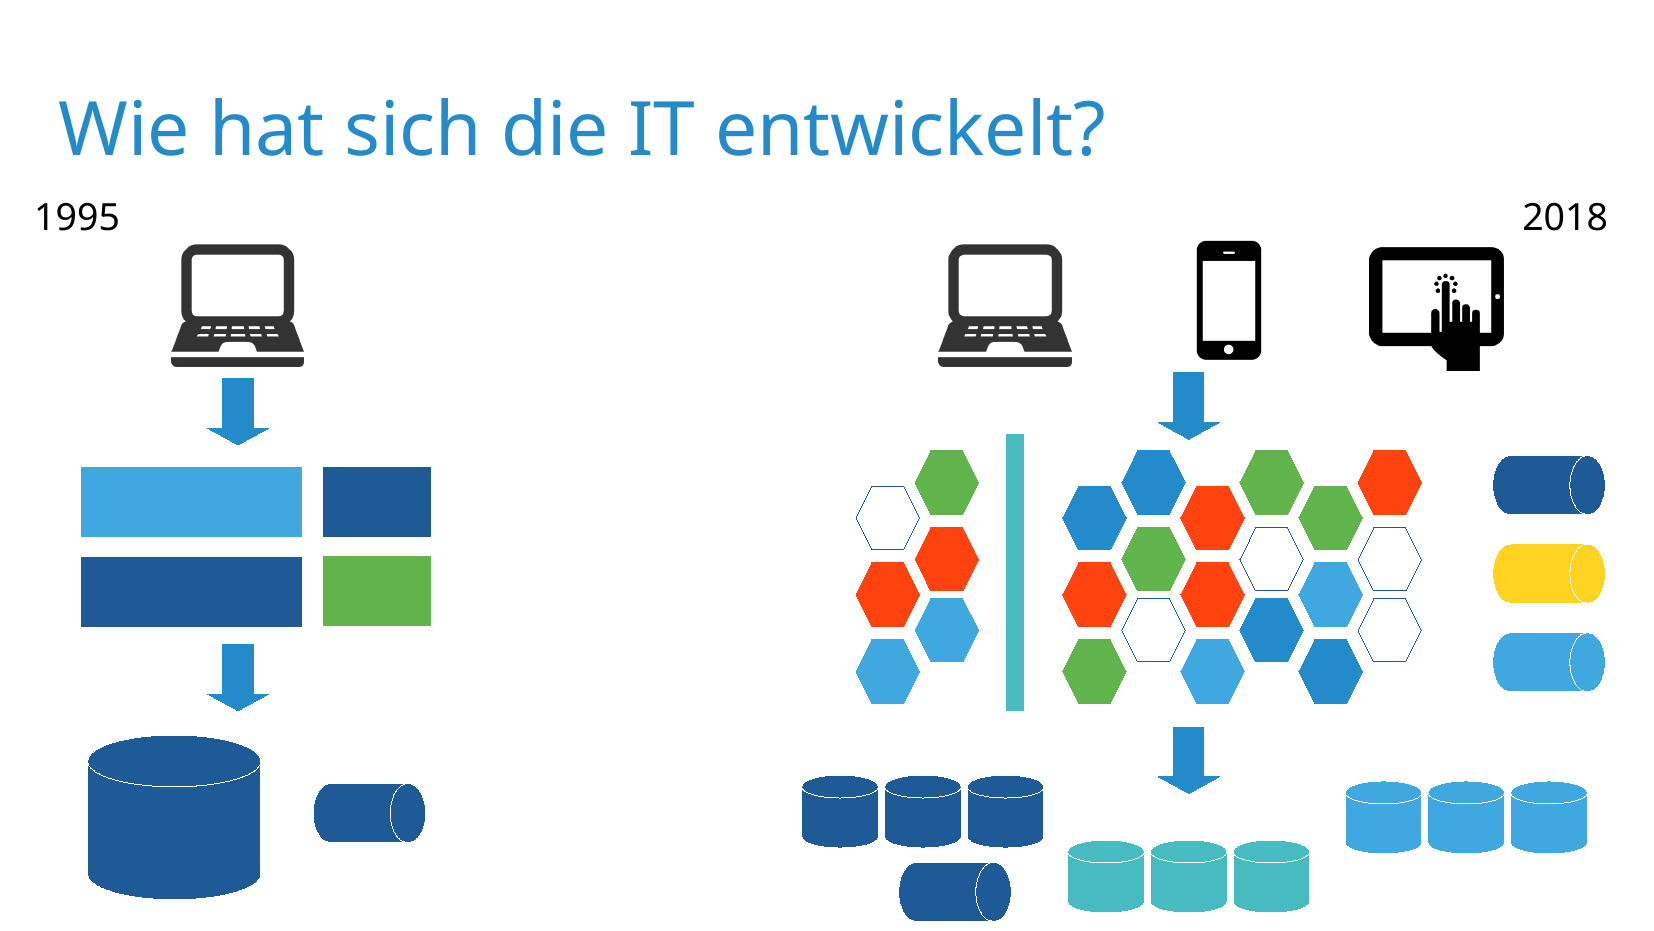

# Wie hat sich die IT entwickelt?
1995
2018